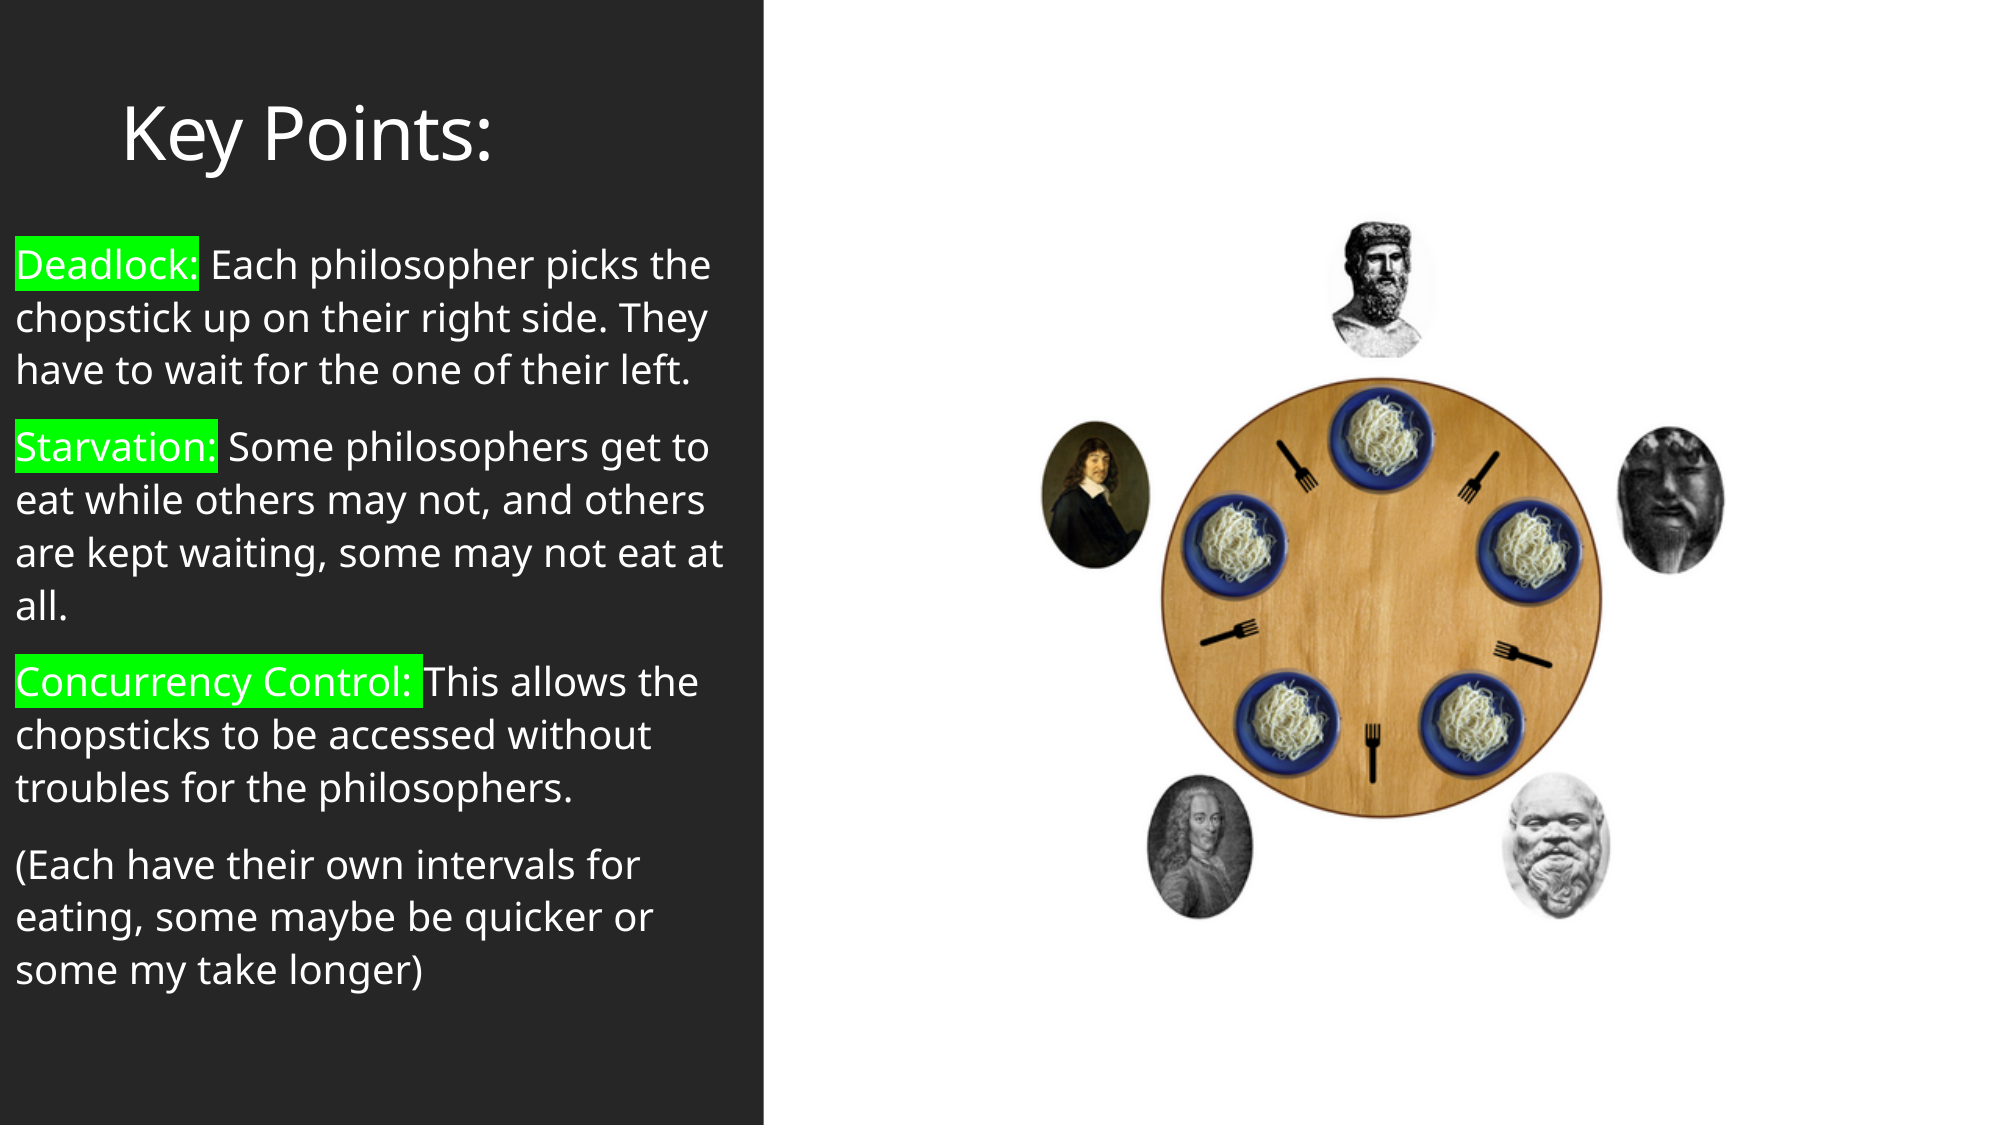

# Key Points:
Deadlock: Each philosopher picks the chopstick up on their right side. They have to wait for the one of their left.
Starvation: Some philosophers get to eat while others may not, and others are kept waiting, some may not eat at all.
Concurrency Control: This allows the chopsticks to be accessed without troubles for the philosophers.
(Each have their own intervals for eating, some maybe be quicker or some my take longer)